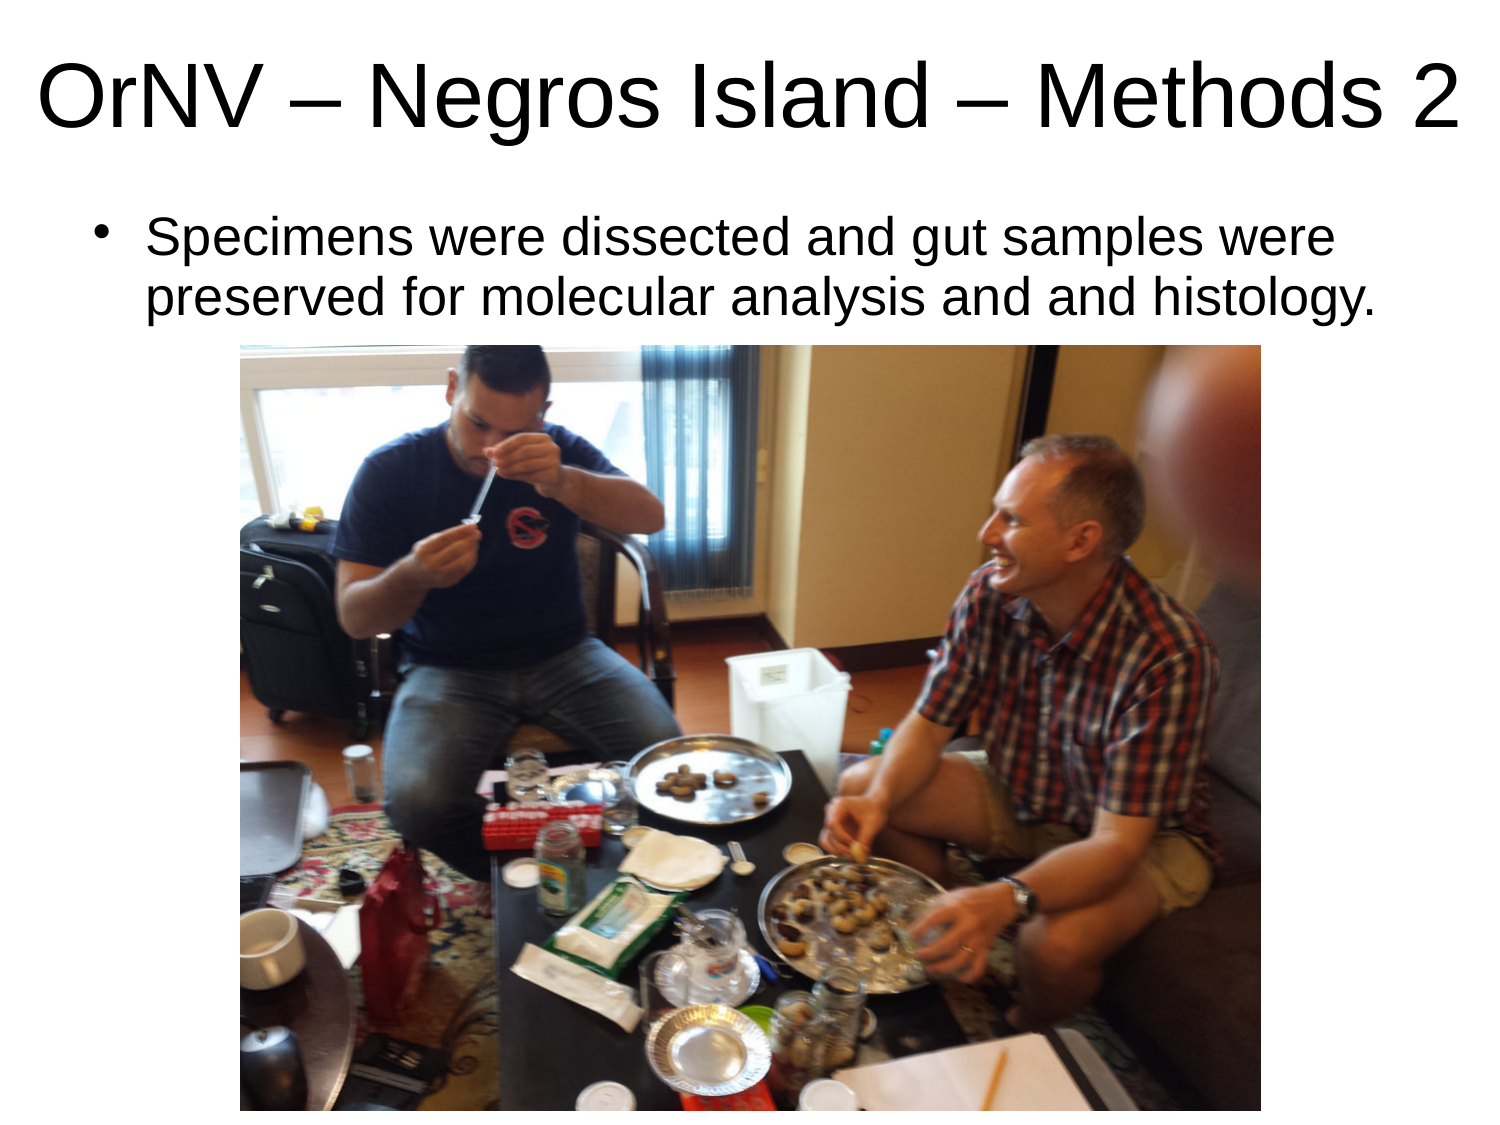

# OrNV – Negros Island – Methods 2
Specimens were dissected and gut samples were preserved for molecular analysis and and histology.